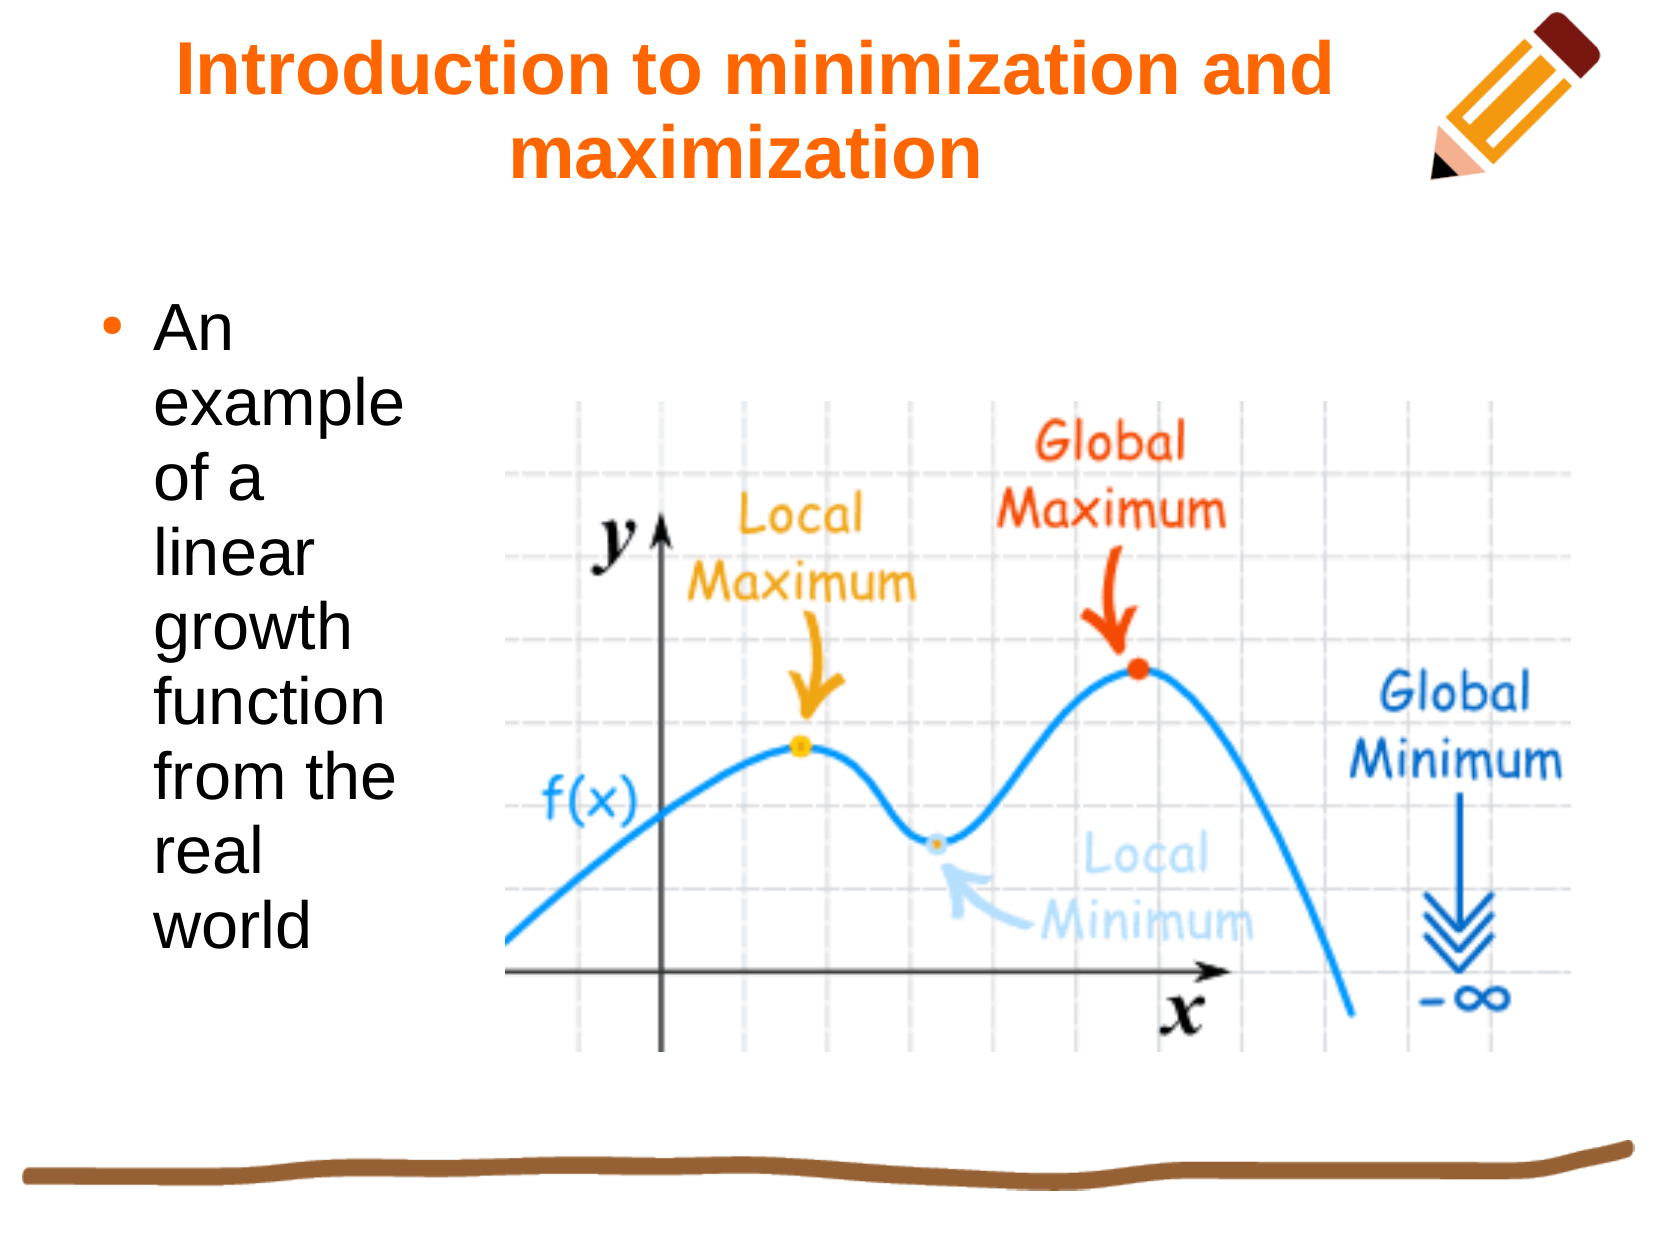

# Introduction to minimization and maximization
An example of a linear growth function from the real world